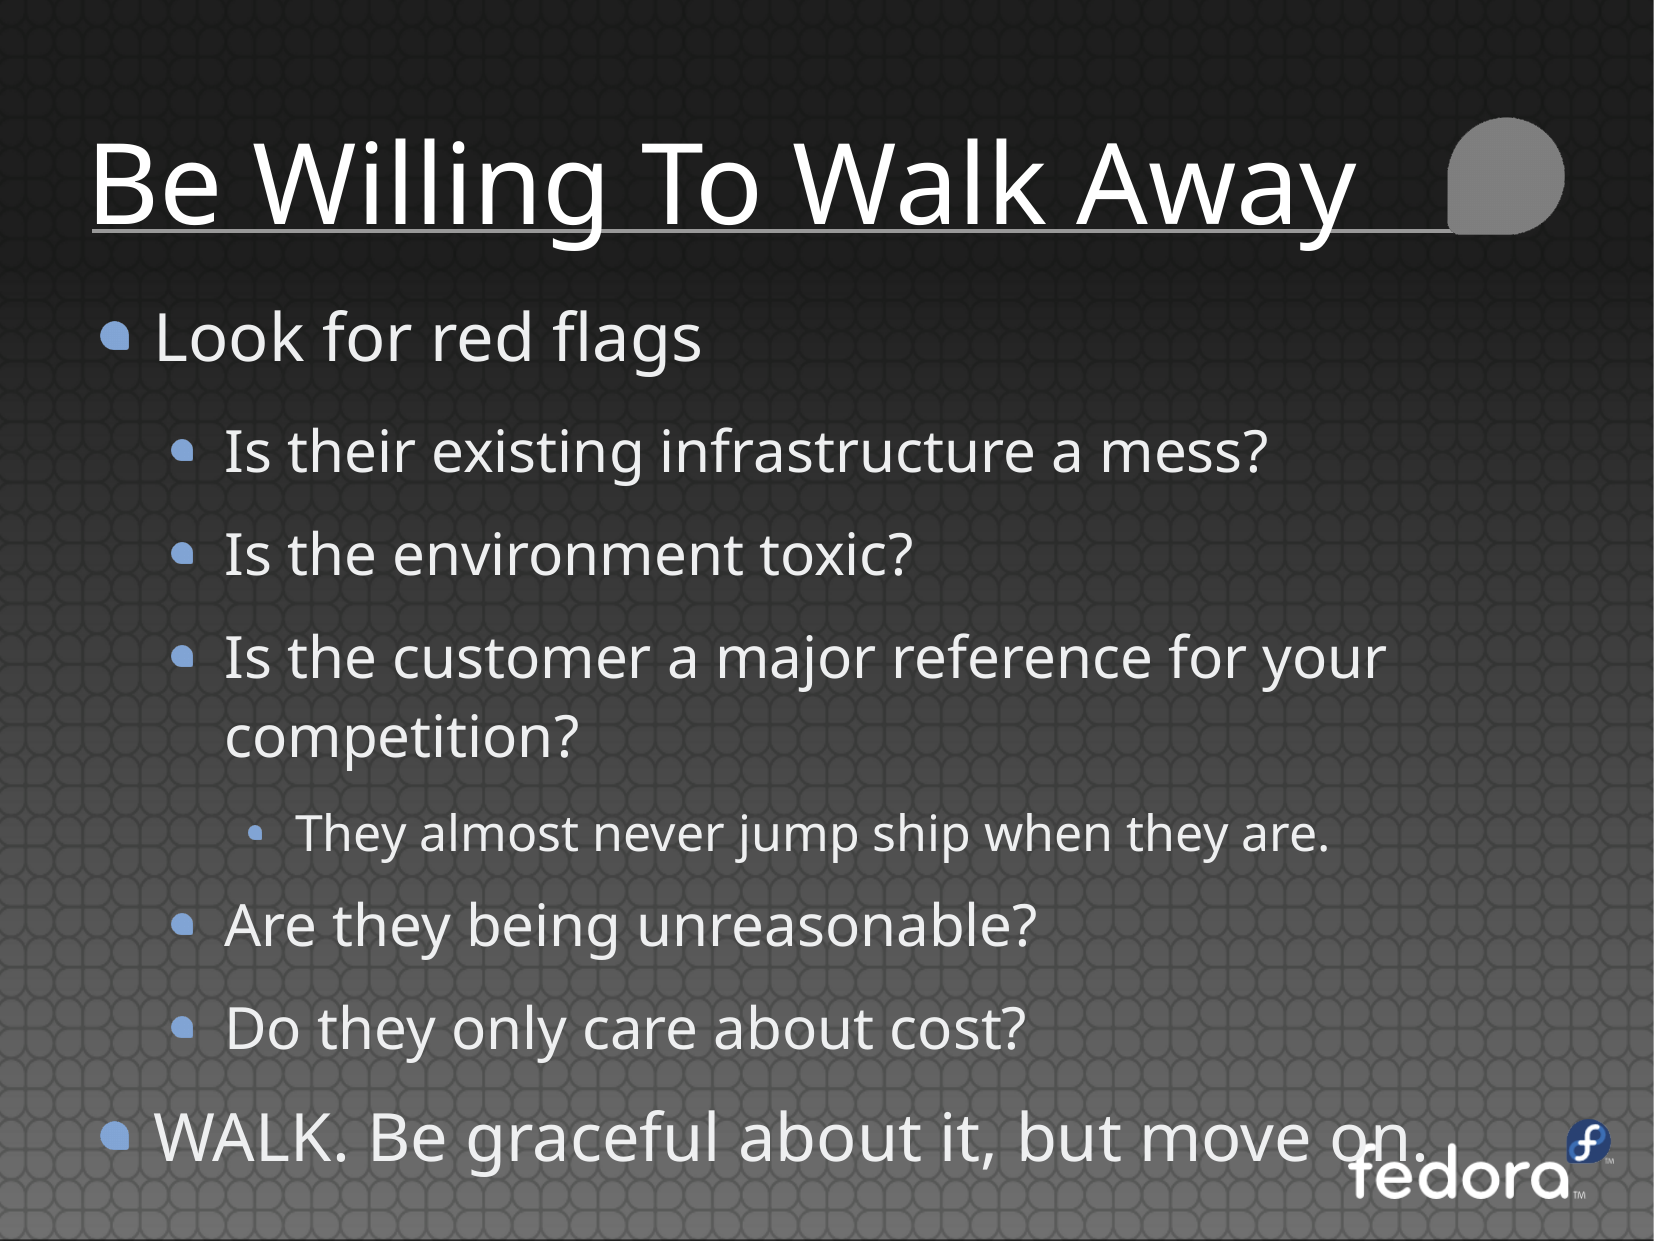

# Be Willing To Walk Away
Look for red flags
Is their existing infrastructure a mess?
Is the environment toxic?
Is the customer a major reference for your competition?
They almost never jump ship when they are.
Are they being unreasonable?
Do they only care about cost?
WALK. Be graceful about it, but move on.